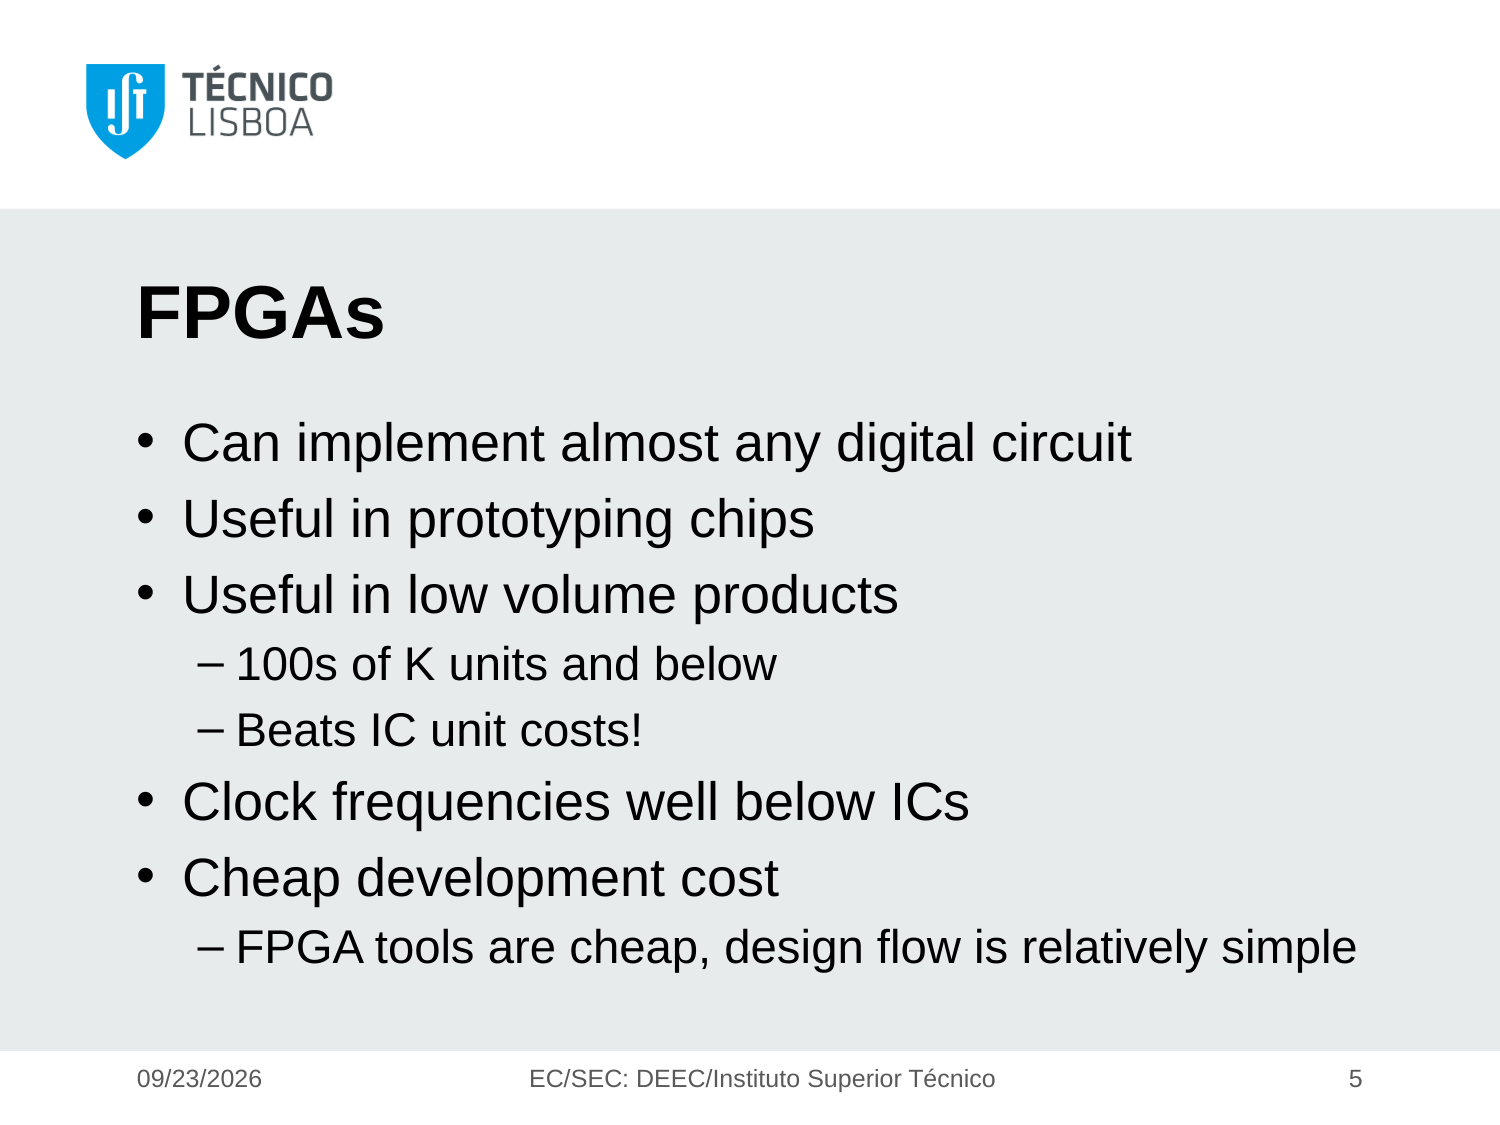

# FPGAs
Can implement almost any digital circuit
Useful in prototyping chips
Useful in low volume products
100s of K units and below
Beats IC unit costs!
Clock frequencies well below ICs
Cheap development cost
FPGA tools are cheap, design flow is relatively simple
EC/SEC: DEEC/Instituto Superior Técnico
5